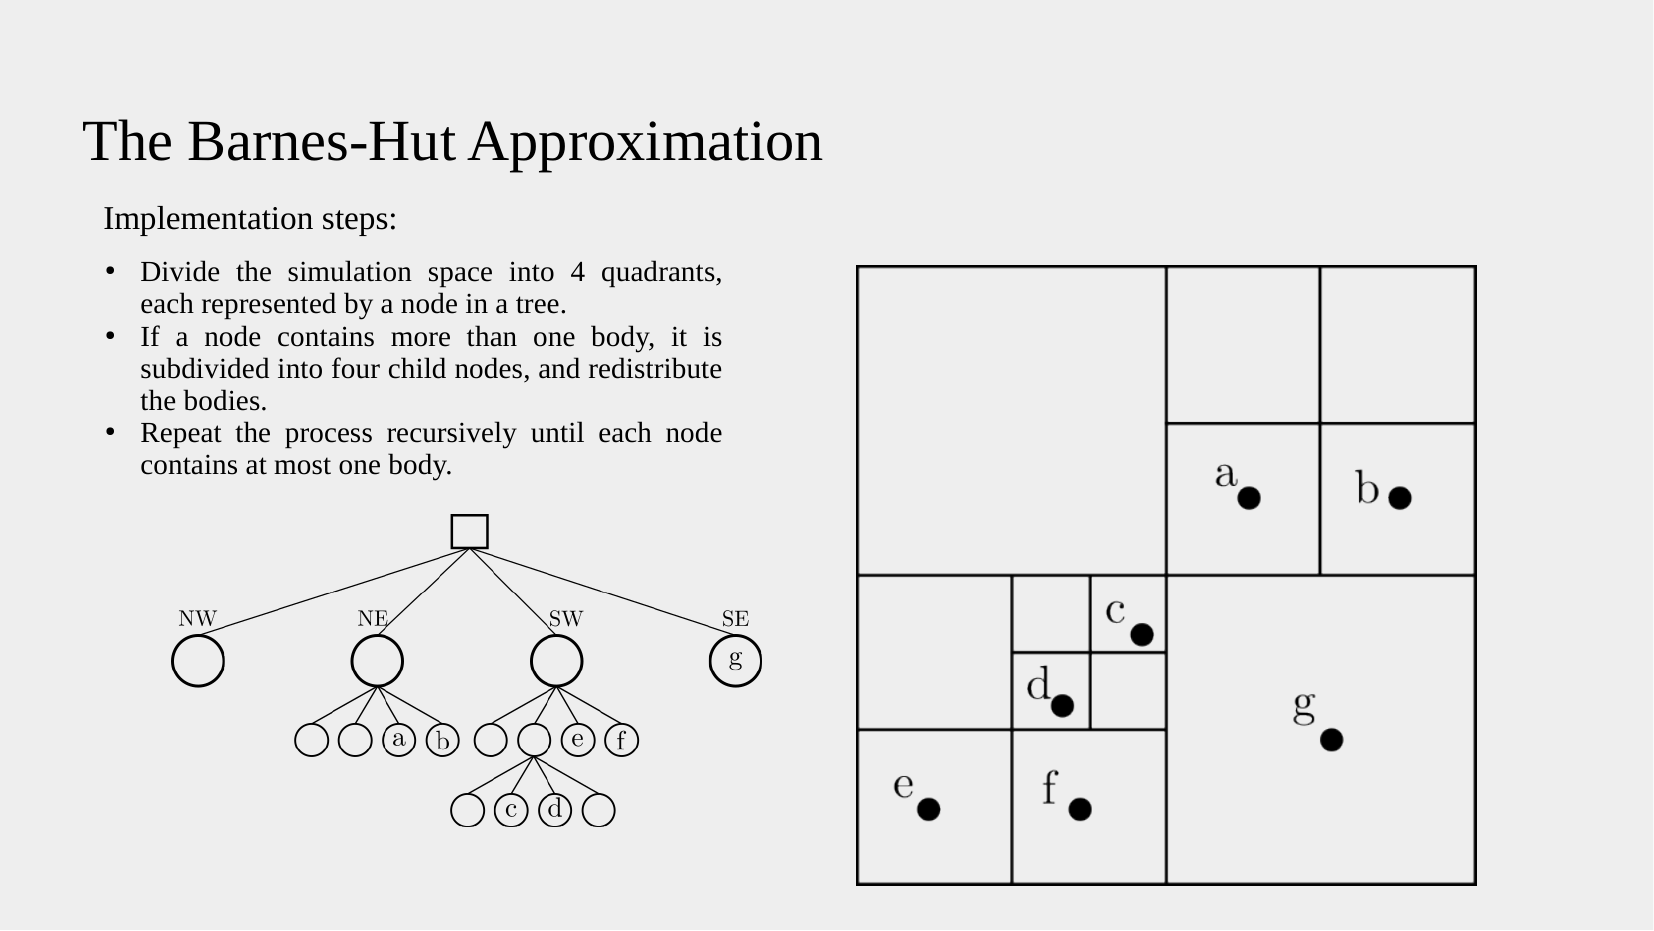

# The Barnes-Hut Approximation
Implementation steps:
Divide the simulation space into 4 quadrants, each represented by a node in a tree.
If a node contains more than one body, it is subdivided into four child nodes, and redistribute the bodies.
Repeat the process recursively until each node contains at most one body.